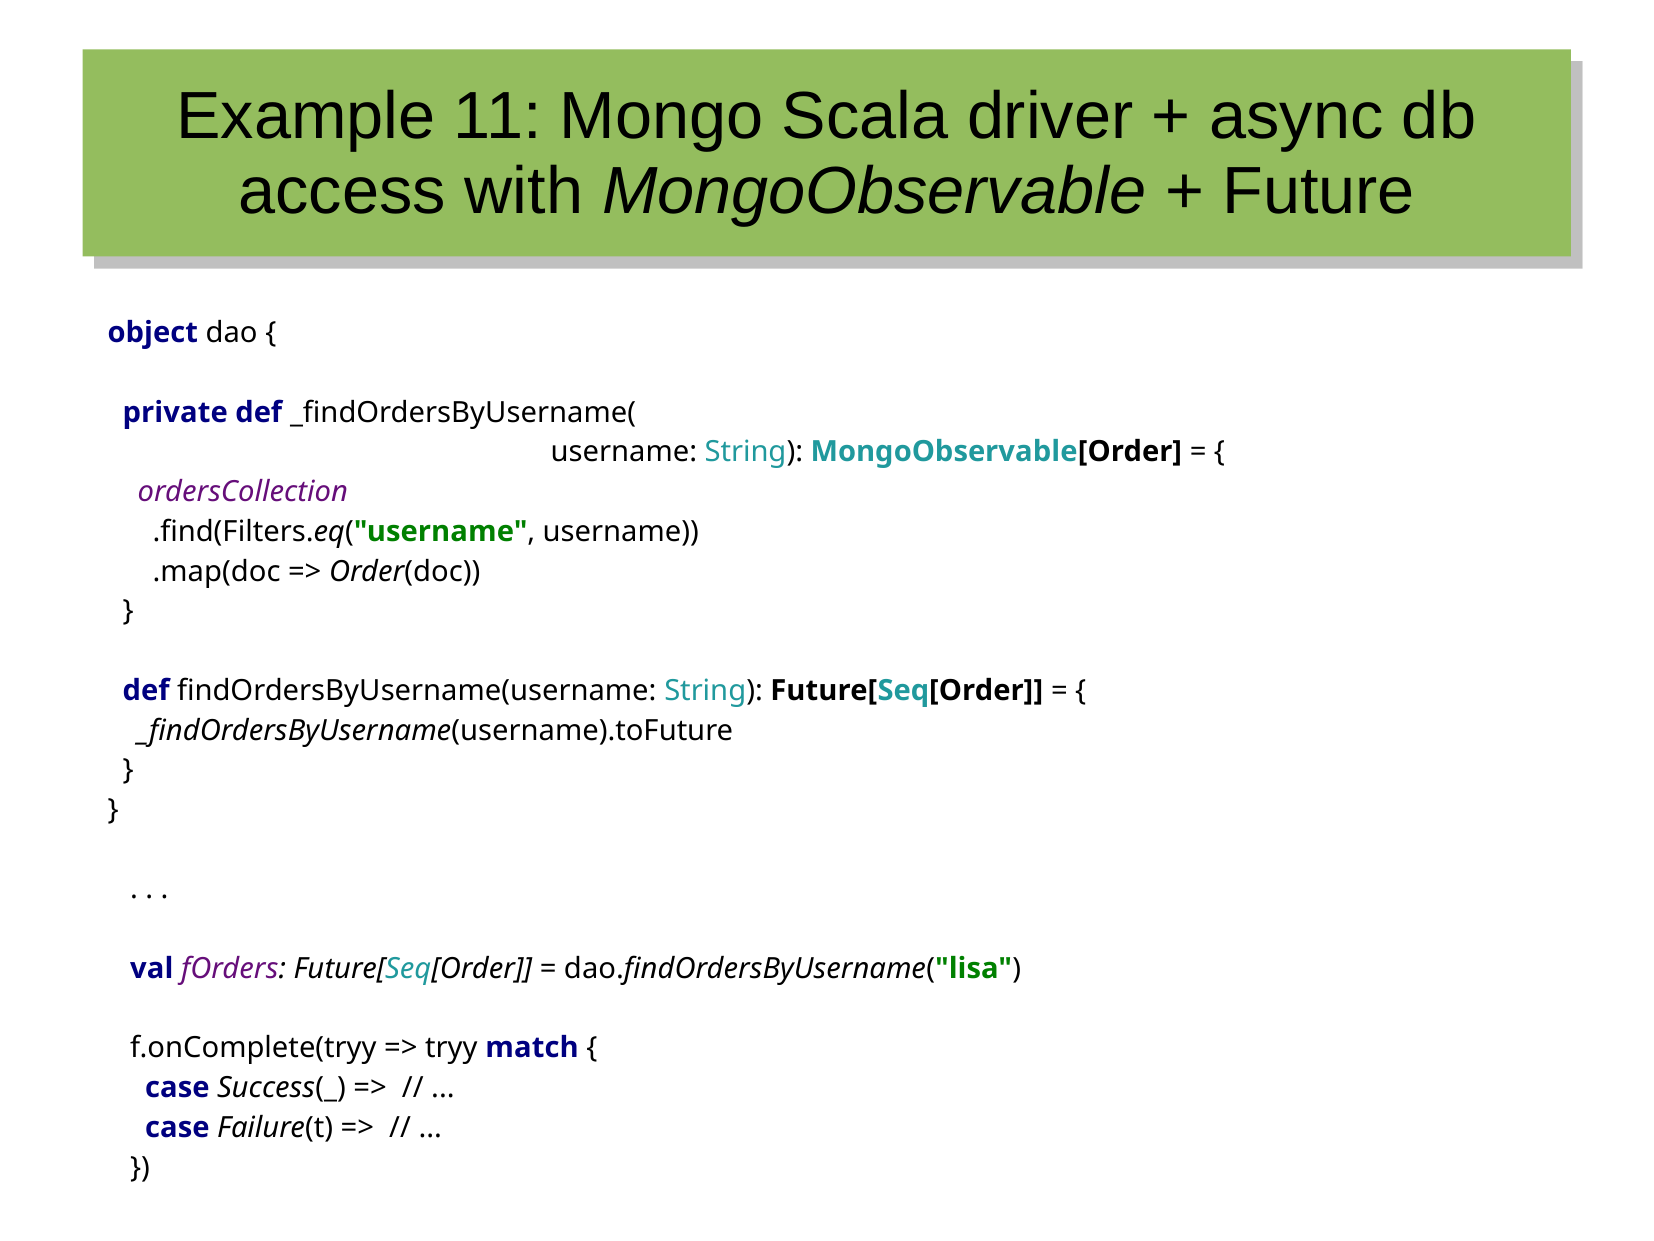

# Example 11: Mongo Scala driver + async db access with MongoObservable + Future
object dao {
 private def _findOrdersByUsername(
 						username: String): MongoObservable[Order] = {
 ordersCollection
 .find(Filters.eq("username", username))
 .map(doc => Order(doc))
 }
 def findOrdersByUsername(username: String): Future[Seq[Order]] = {
 _findOrdersByUsername(username).toFuture
 }
}
 . . .
 val fOrders: Future[Seq[Order]] = dao.findOrdersByUsername("lisa")
 f.onComplete(tryy => tryy match {
 case Success(_) => // ...
 case Failure(t) => // ...
 })